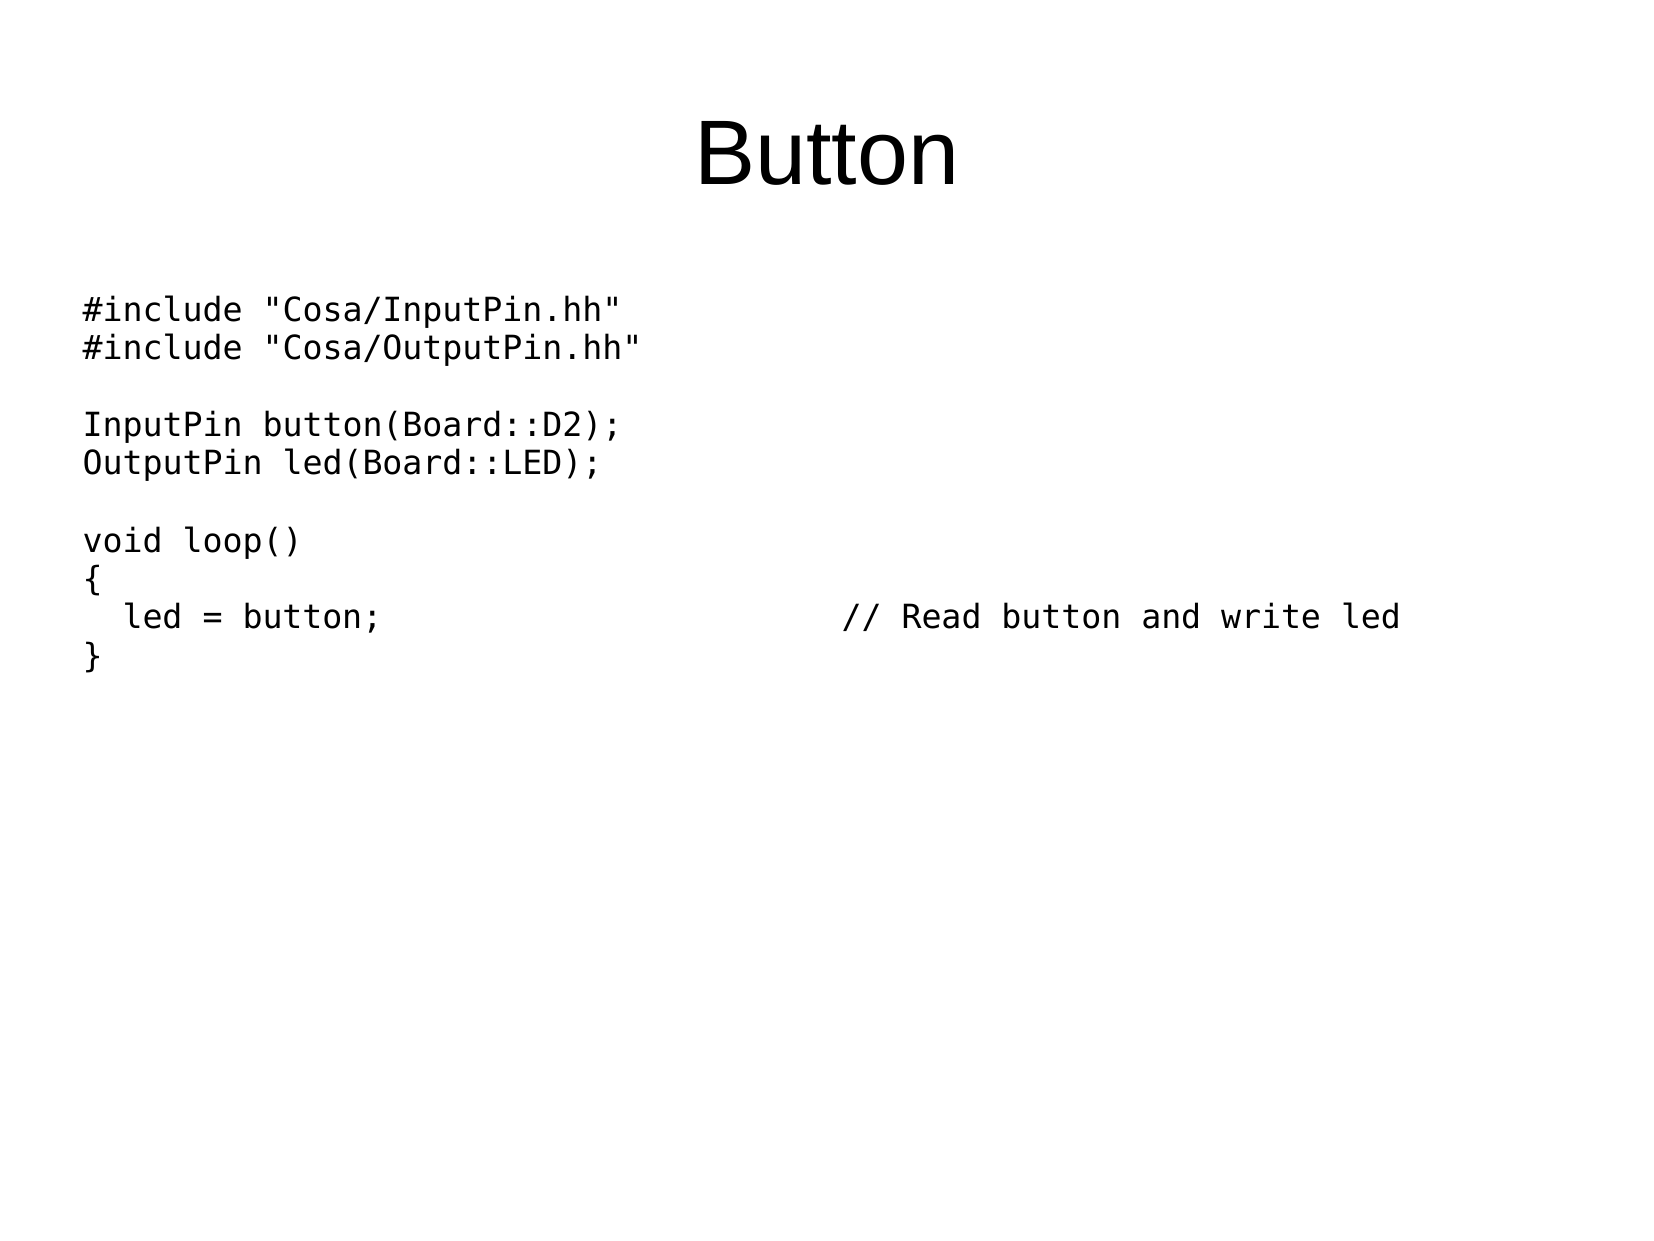

# Button
#include "Cosa/InputPin.hh"
#include "Cosa/OutputPin.hh"
InputPin button(Board::D2);
OutputPin led(Board::LED);
void loop()
{
 led = button; // Read button and write led
}